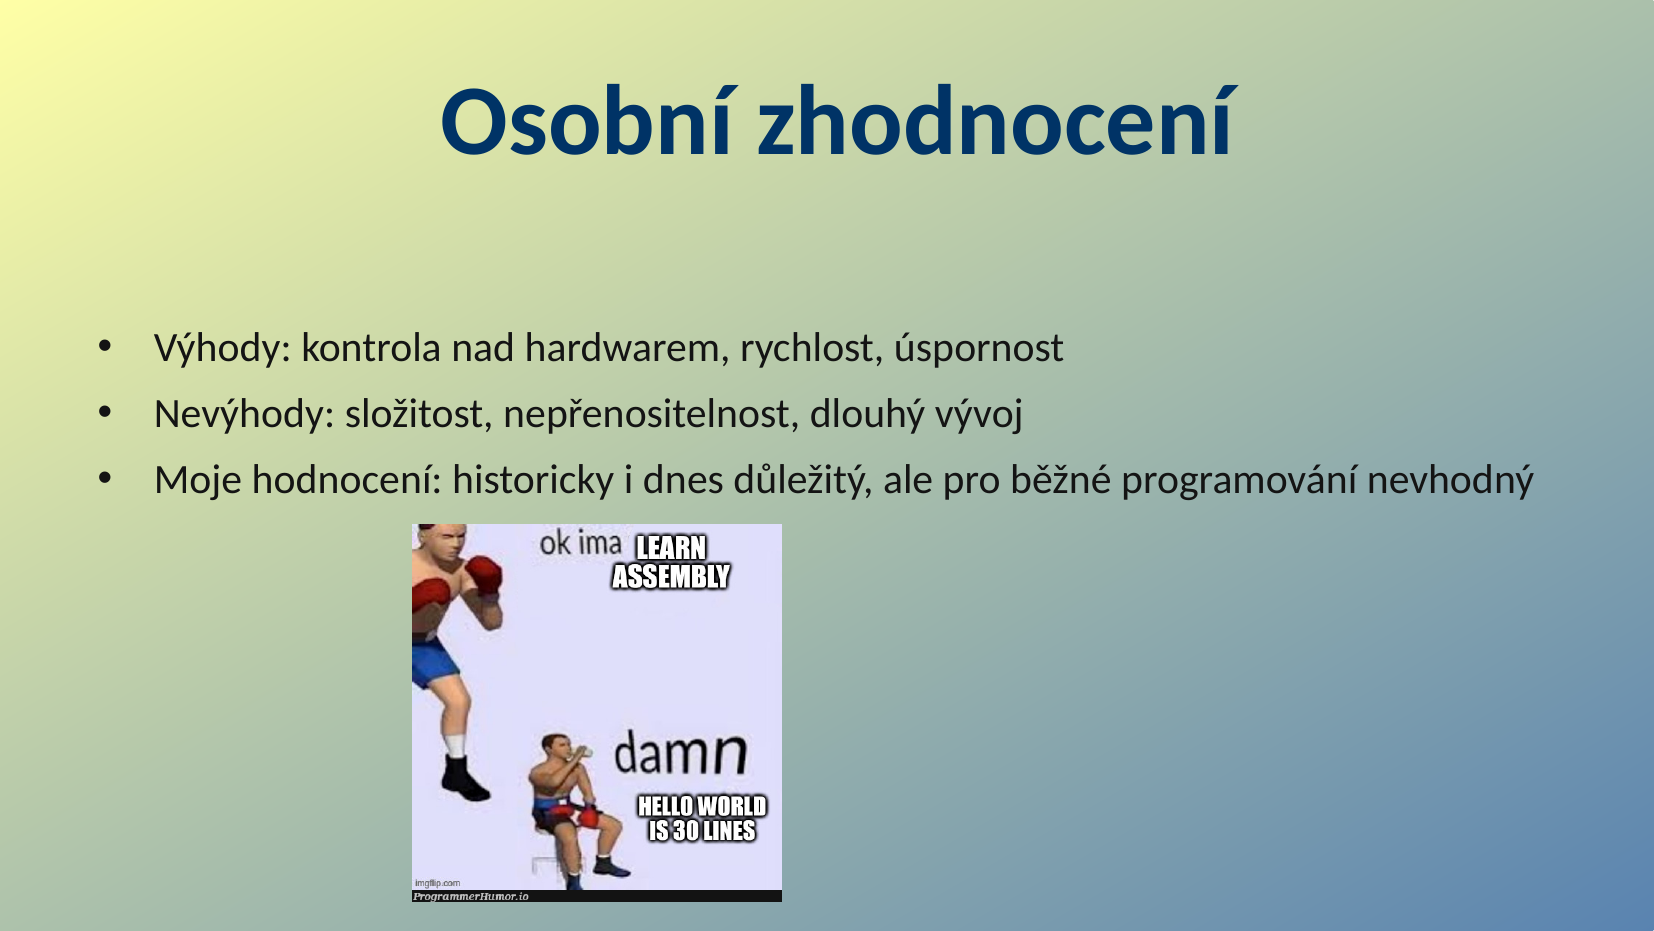

# Osobní zhodnocení
Výhody: kontrola nad hardwarem, rychlost, úspornost
Nevýhody: složitost, nepřenositelnost, dlouhý vývoj
Moje hodnocení: historicky i dnes důležitý, ale pro běžné programování nevhodný